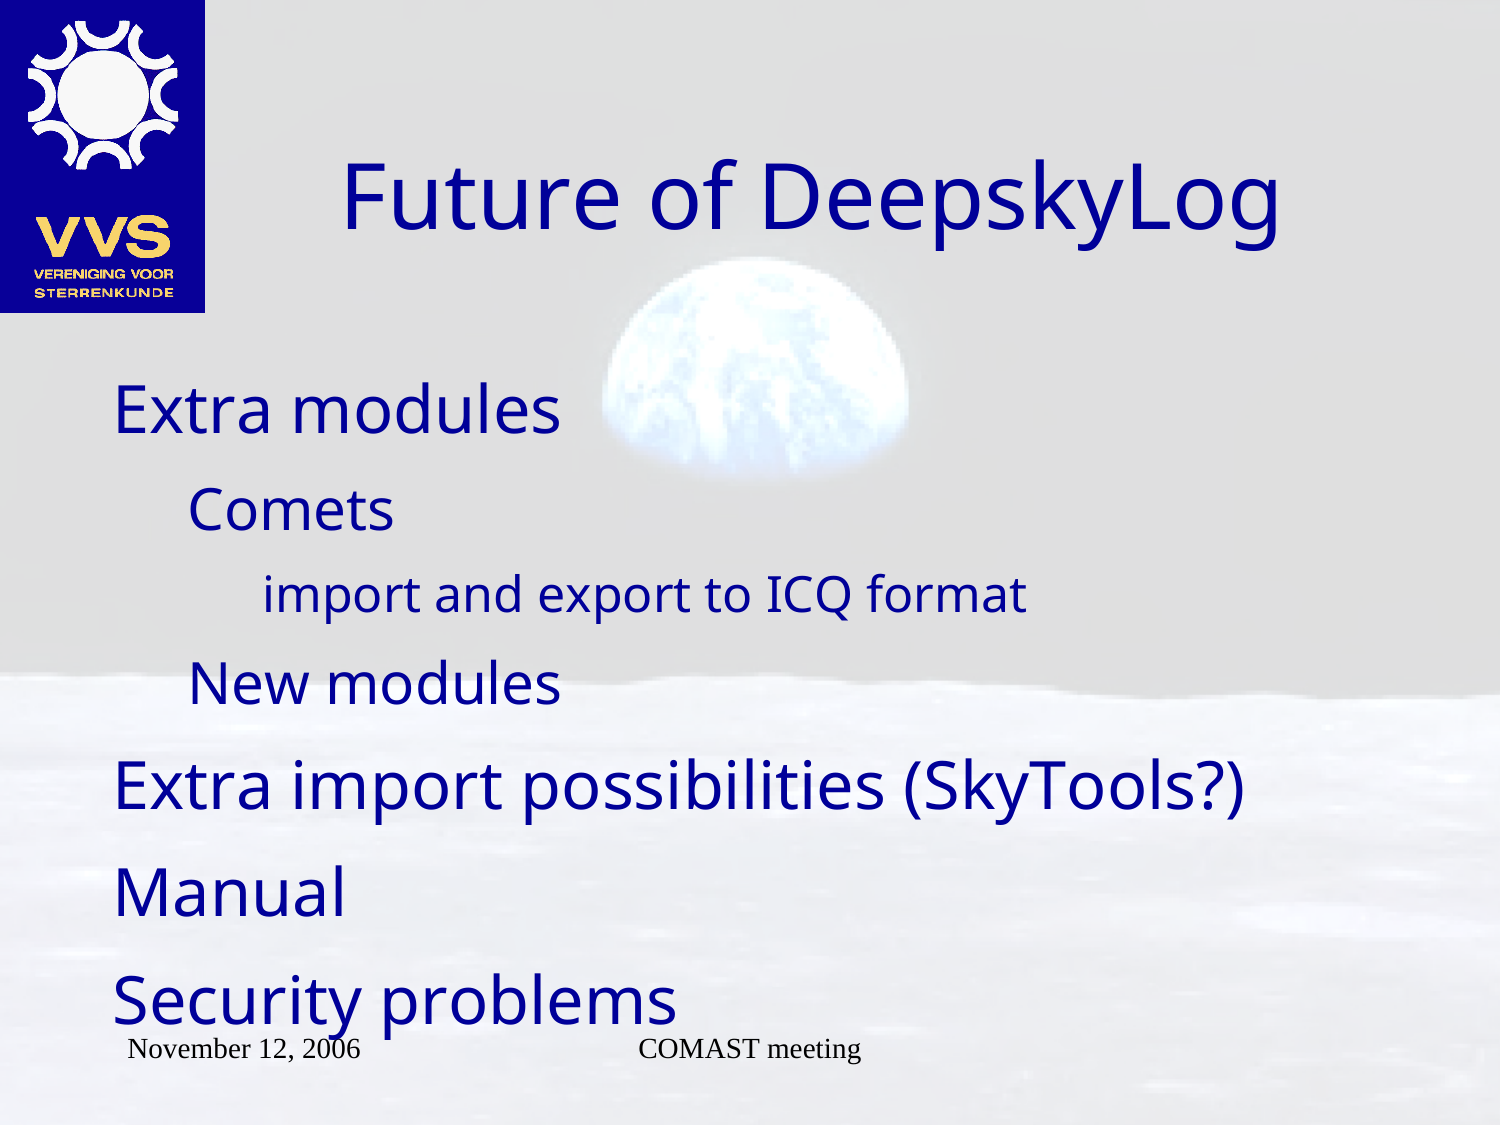

# Future of DeepskyLog
Extra modules
Comets
import and export to ICQ format
New modules
Extra import possibilities (SkyTools?)
Manual
Security problems
November 12, 2006
COMAST meeting